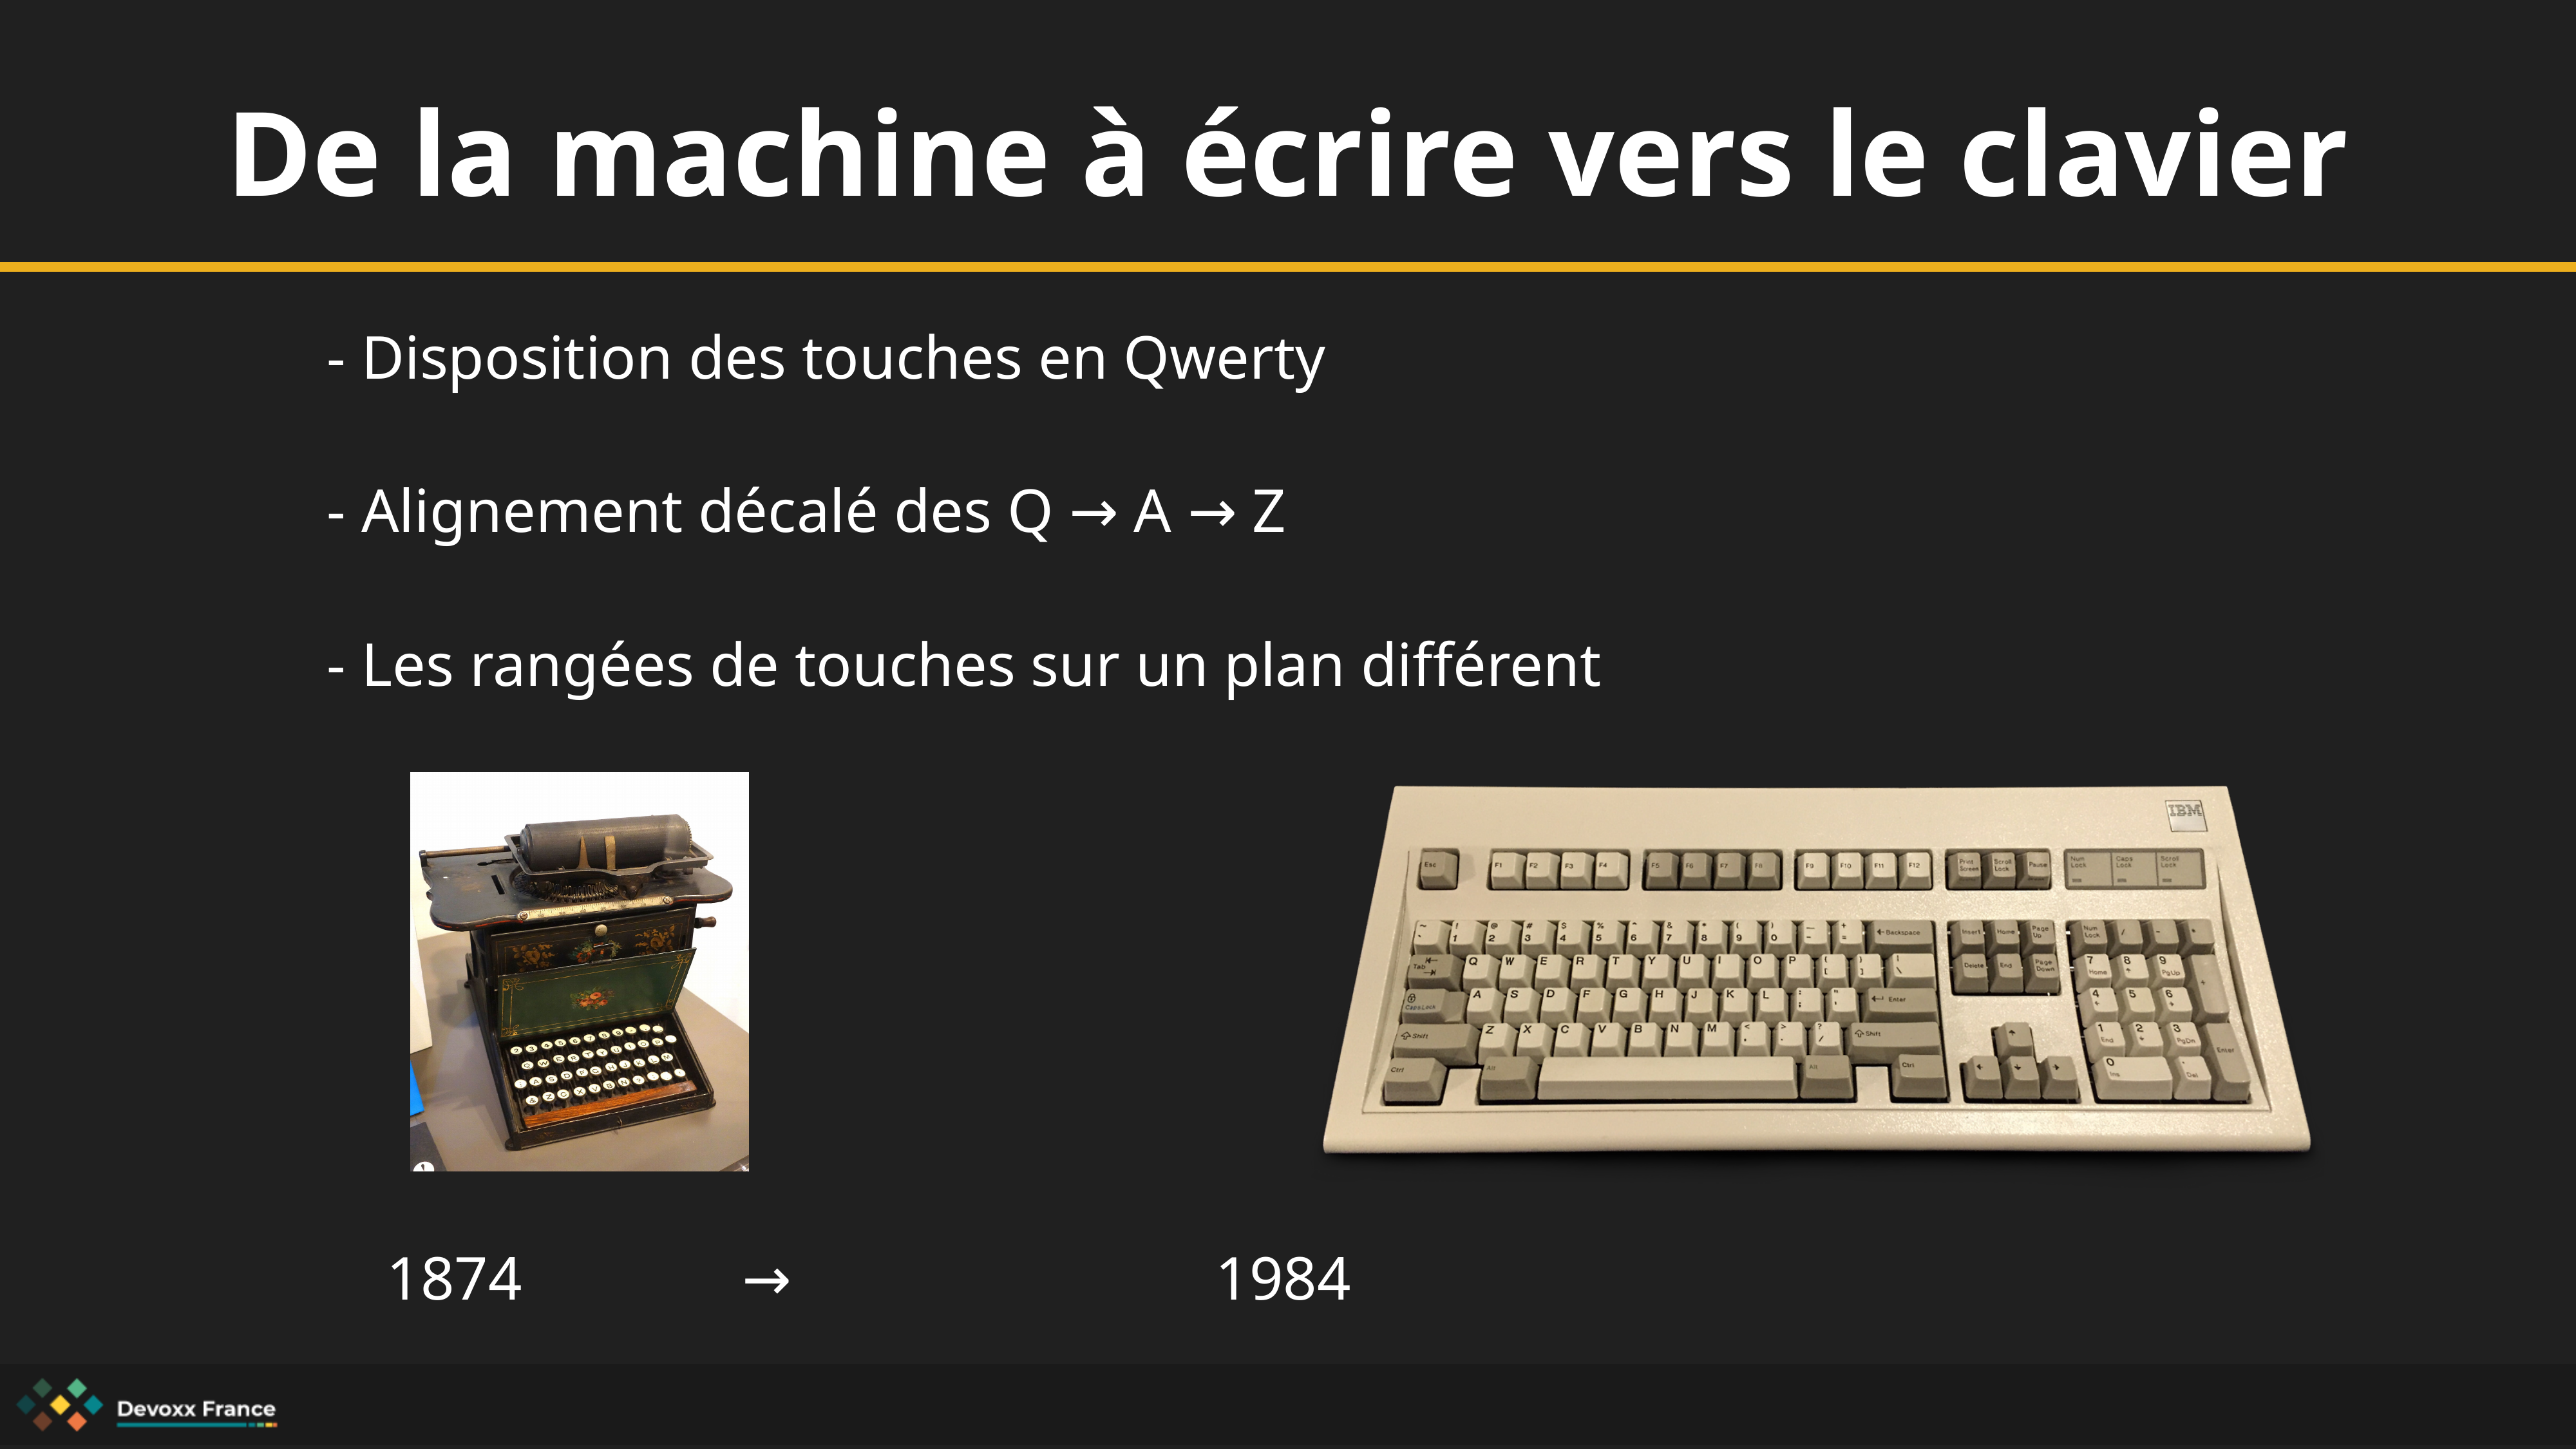

De la machine à écrire vers le clavier
- Disposition des touches en Qwerty
- Alignement décalé des Q → A → Z
- Les rangées de touches sur un plan différent
			 1874 				 → 		 	1984